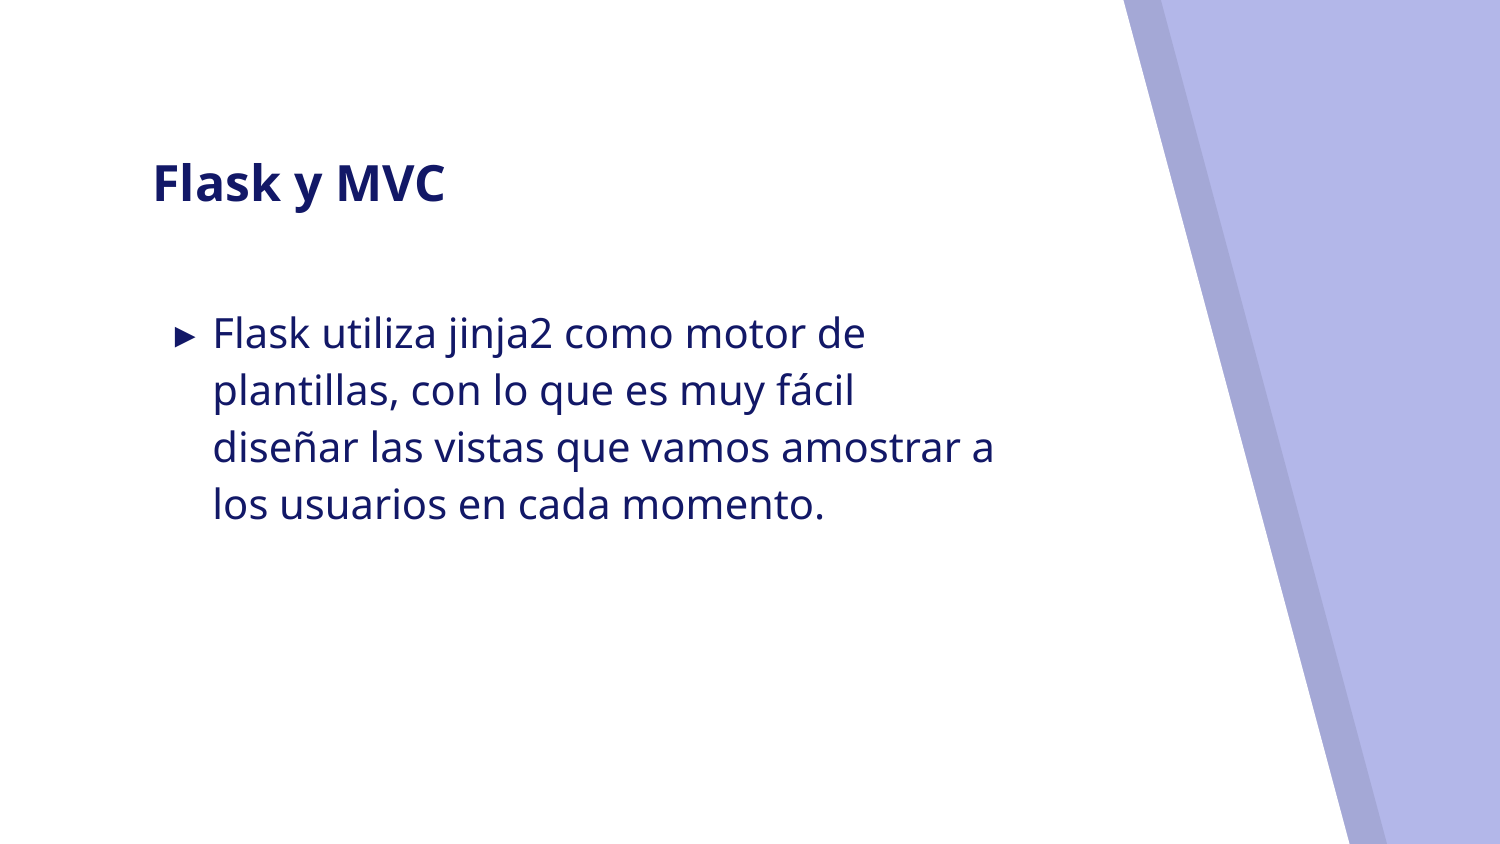

# Flask y MVC
Flask utiliza jinja2 como motor de plantillas, con lo que es muy fácil diseñar las vistas que vamos amostrar a los usuarios en cada momento.